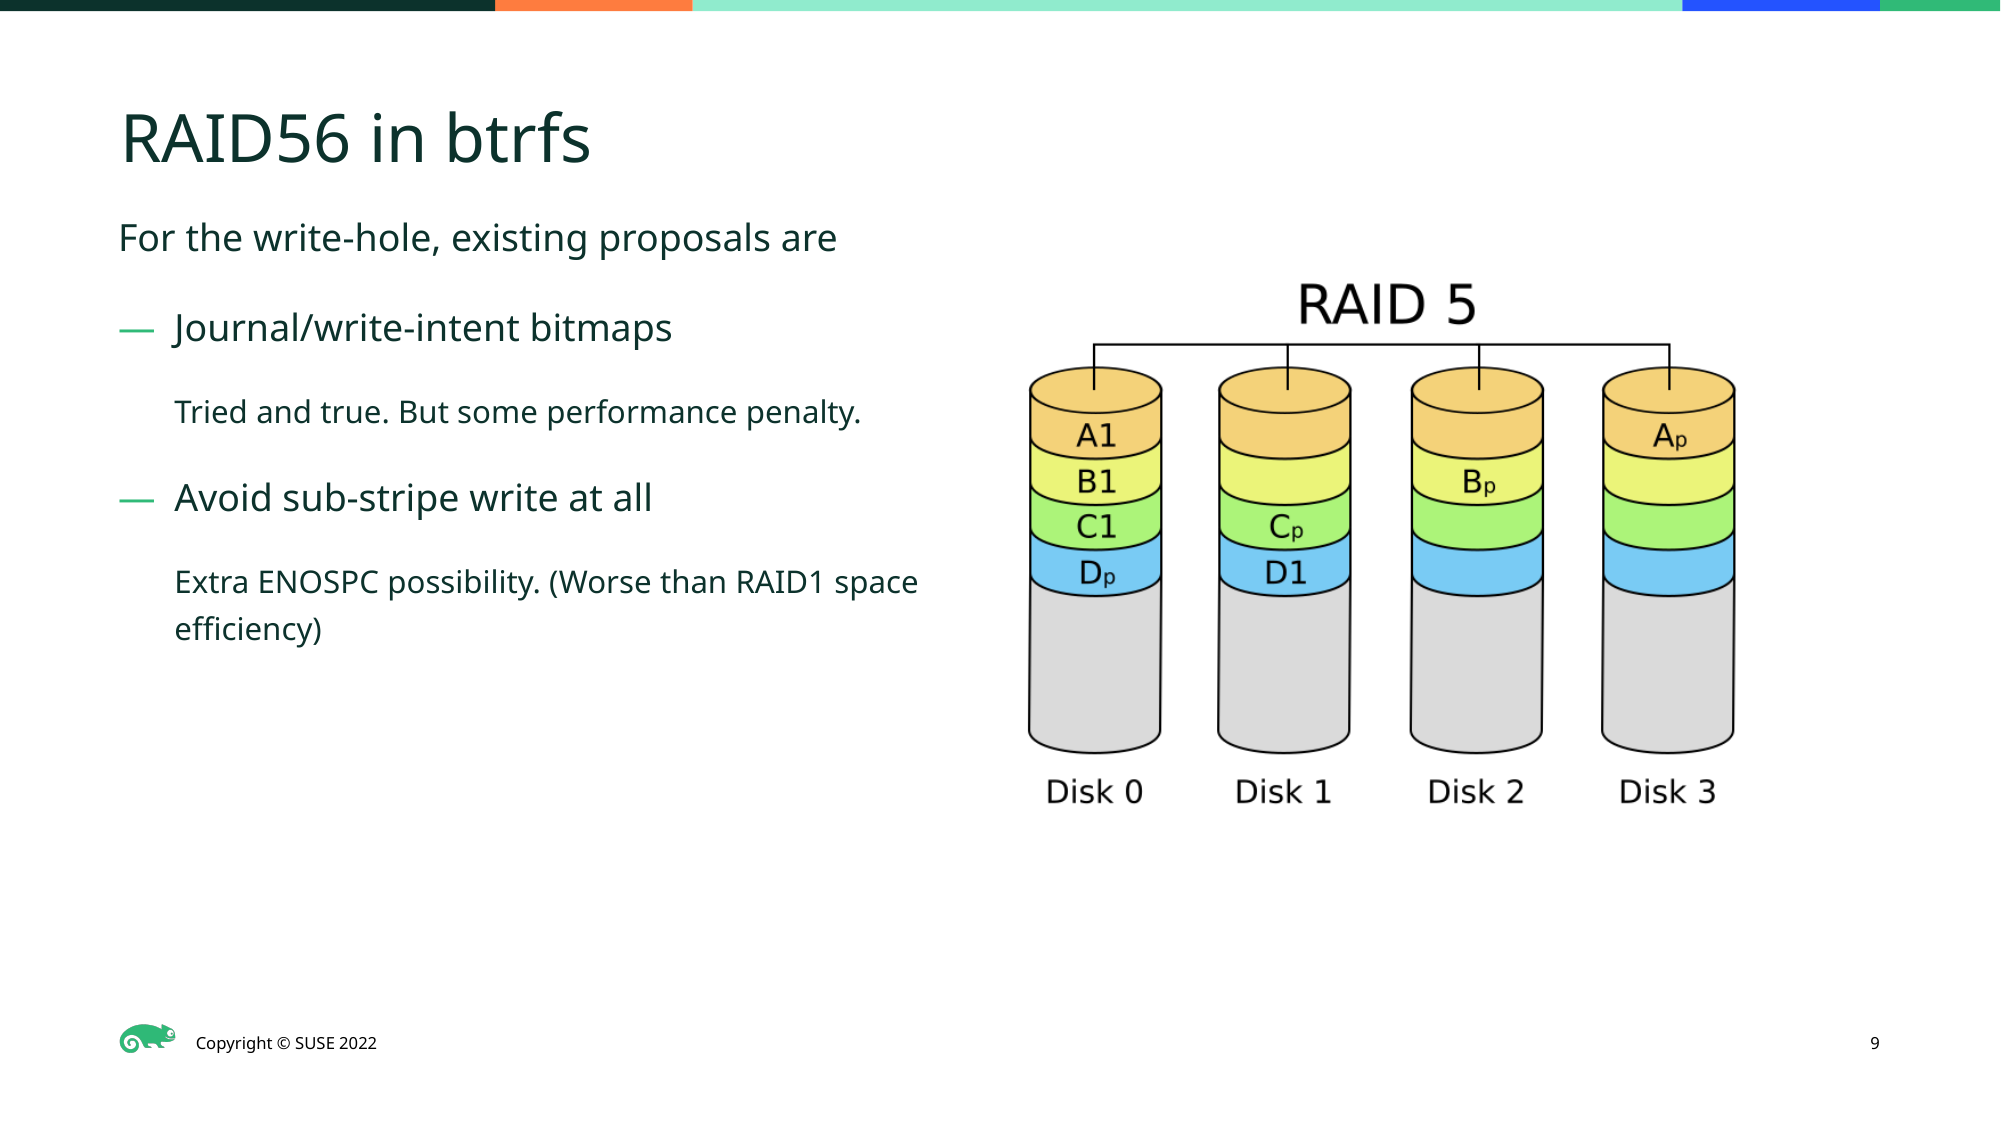

# RAID56 in btrfs
For the write-hole, existing proposals are
Journal/write-intent bitmaps
Tried and true. But some performance penalty.
Avoid sub-stripe write at all
Extra ENOSPC possibility. (Worse than RAID1 space efficiency)
9